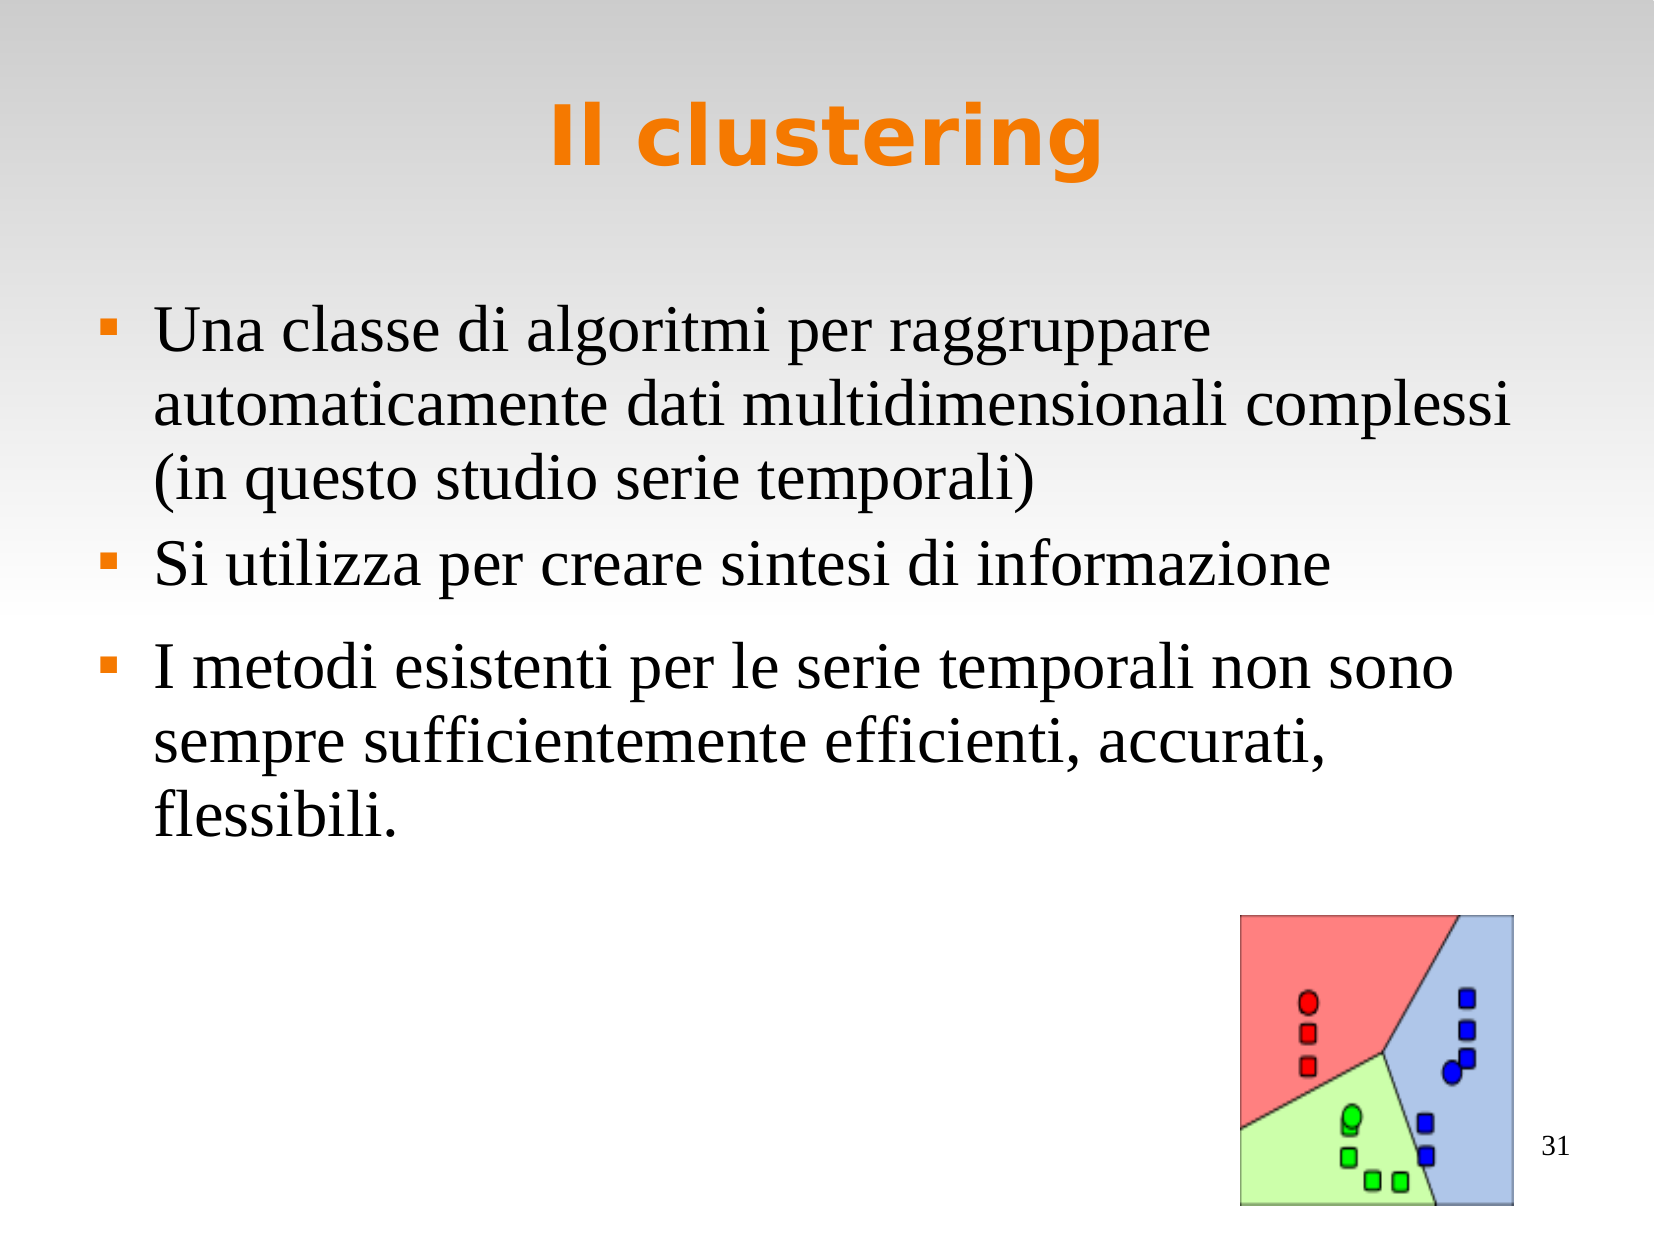

# Il clustering
Una classe di algoritmi per raggruppare automaticamente dati multidimensionali complessi (in questo studio serie temporali)
Si utilizza per creare sintesi di informazione
I metodi esistenti per le serie temporali non sono sempre sufficientemente efficienti, accurati, flessibili.
31